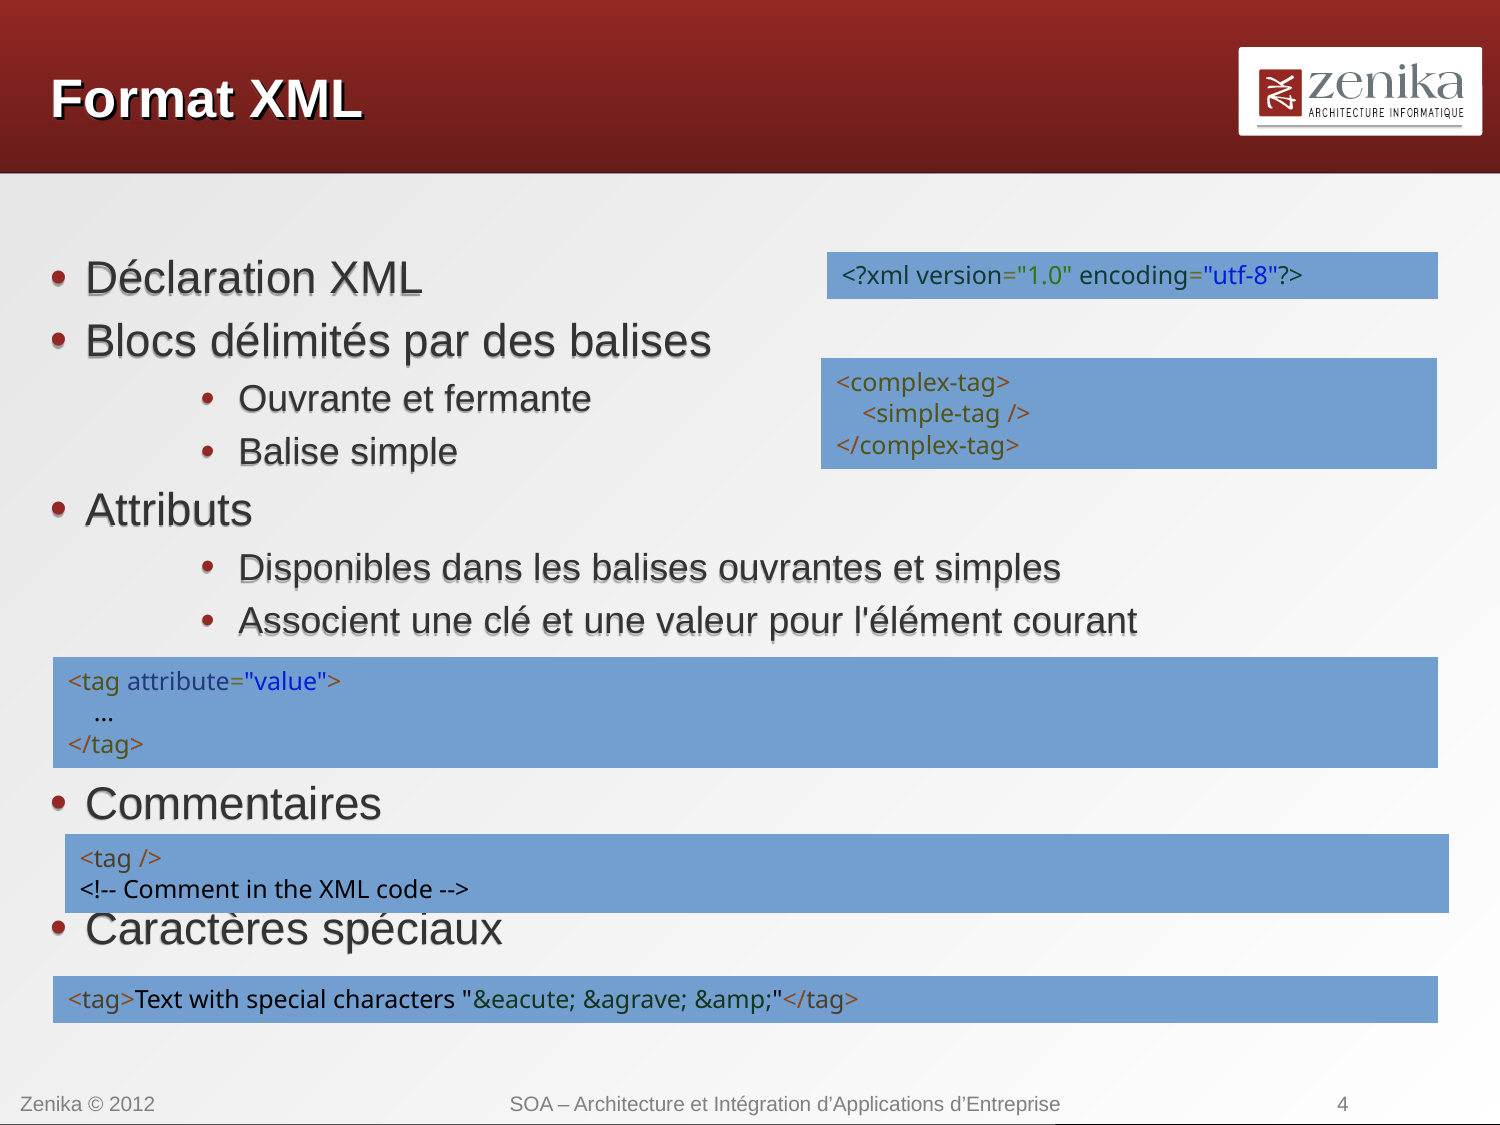

# Format XML
Déclaration XML
Blocs délimités par des balises
Ouvrante et fermante
Balise simple
Attributs
Disponibles dans les balises ouvrantes et simples
Associent une clé et une valeur pour l'élément courant
Commentaires
Caractères spéciaux
| <?xml version="1.0" encoding="utf-8"?> |
| --- |
| <complex-tag> <simple-tag /> </complex-tag> |
| --- |
| <tag attribute="value"> ... </tag> |
| --- |
| <tag /> <!-- Comment in the XML code --> |
| --- |
| <tag>Text with special characters "&eacute; &agrave; &amp;"</tag> |
| --- |